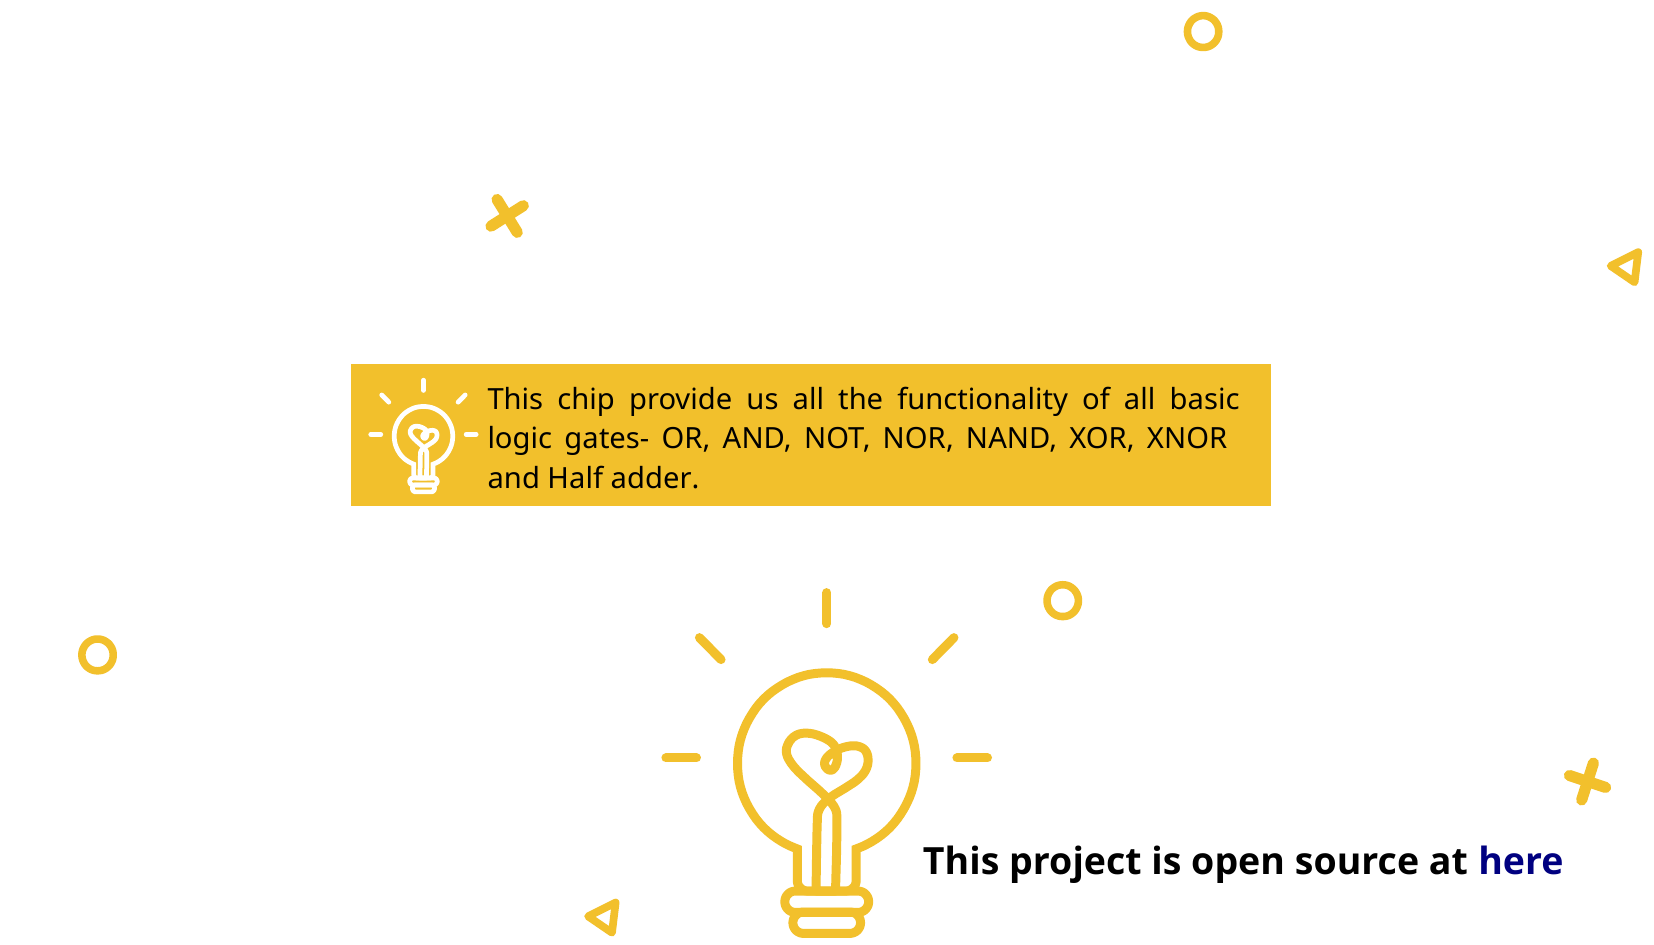

This chip provide us all the functionality of all basic logic gates- OR, AND, NOT, NOR, NAND, XOR, XNOR and Half adder.
This project is open source at here